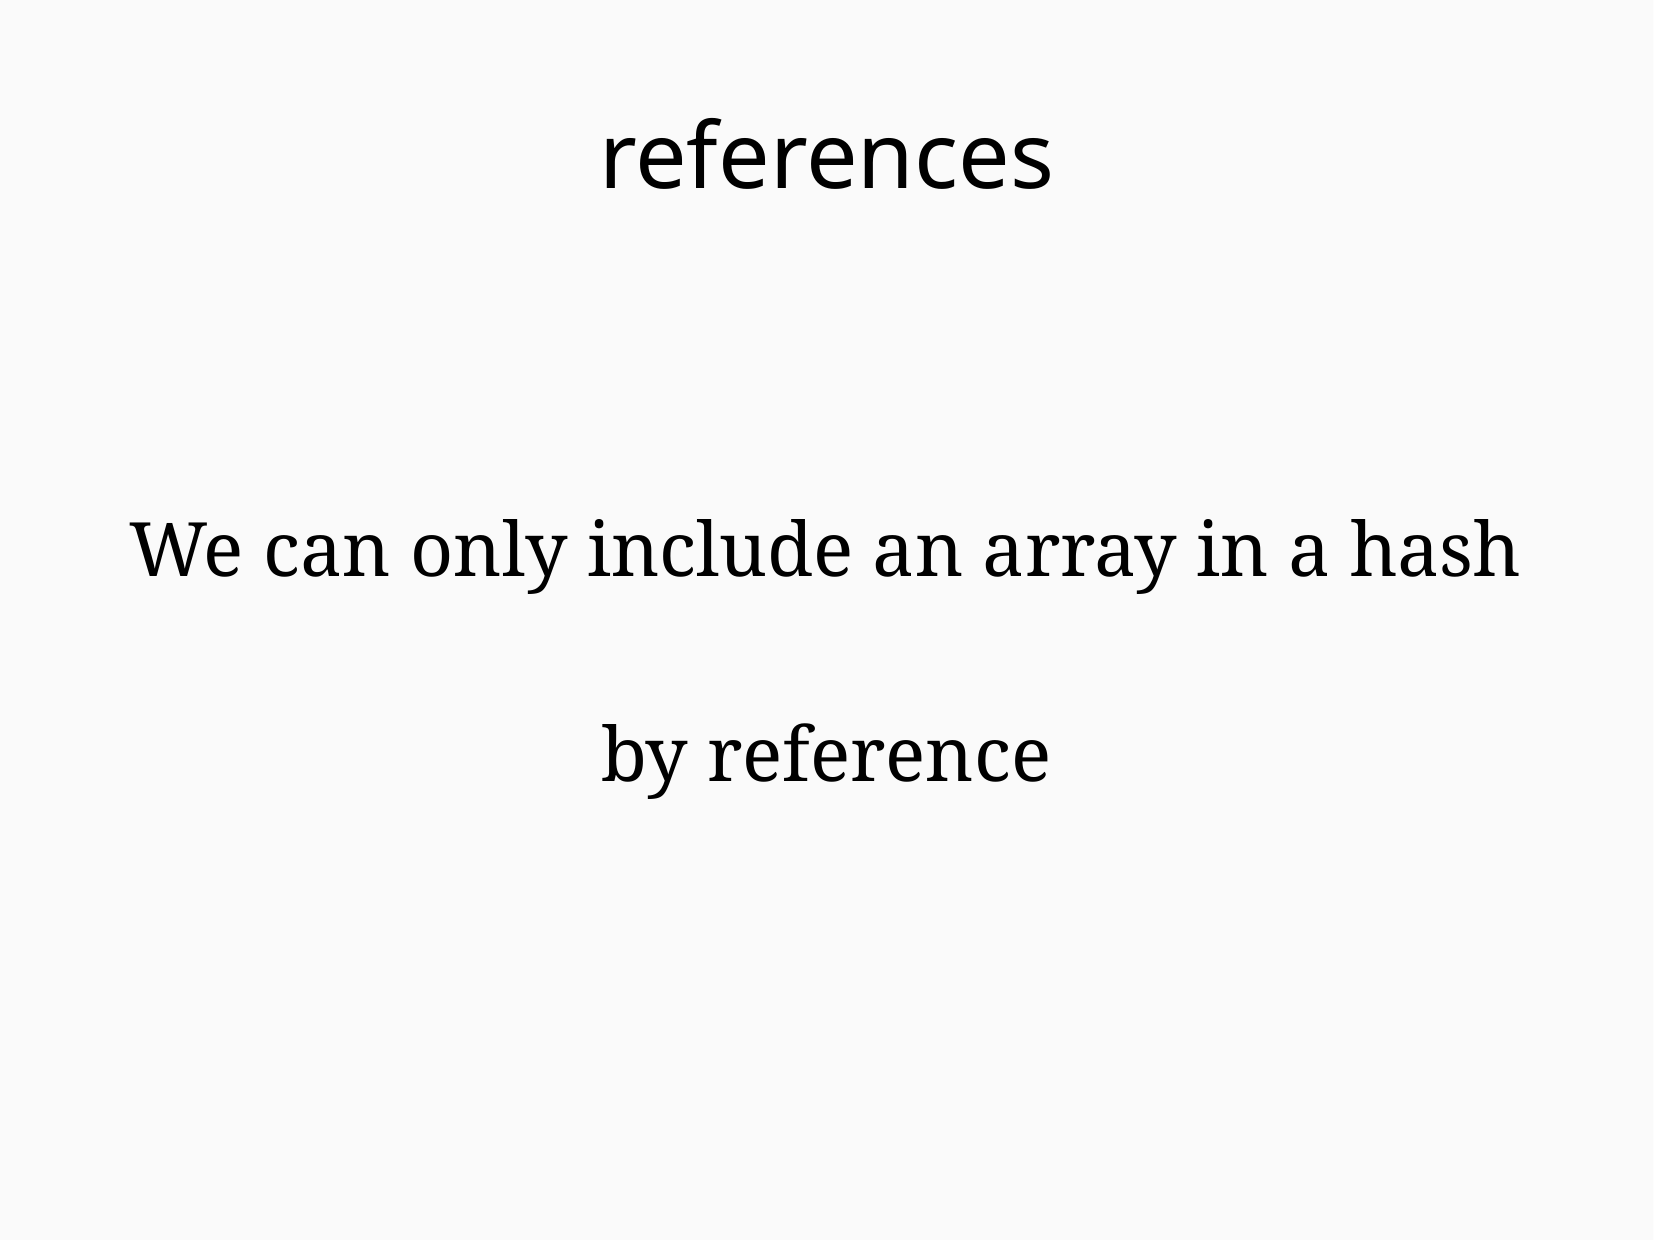

# references
We can only include an array in a hash
by reference